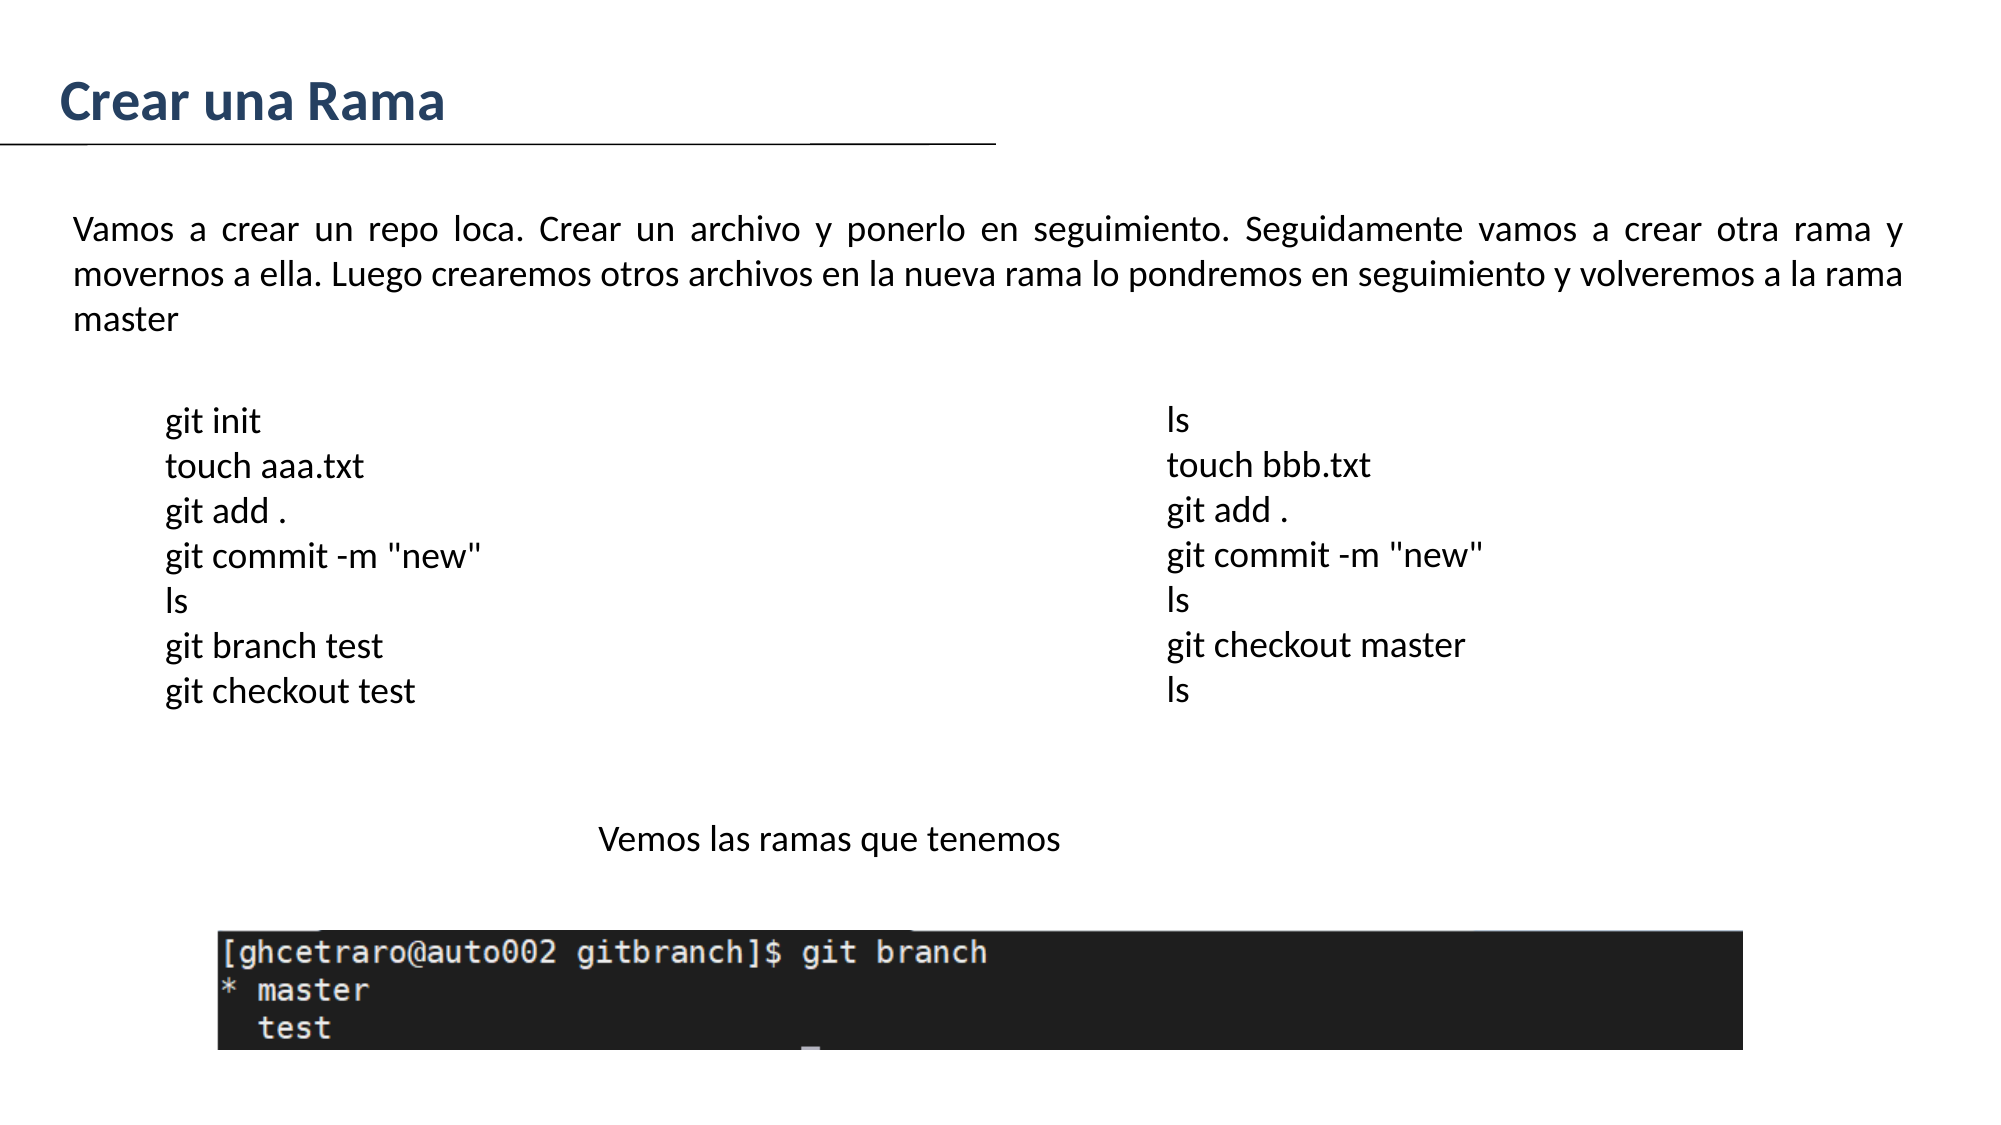

Crear una Rama
Vamos a crear un repo loca. Crear un archivo y ponerlo en seguimiento. Seguidamente vamos a crear otra rama y movernos a ella. Luego crearemos otros archivos en la nueva rama lo pondremos en seguimiento y volveremos a la rama master
ls
touch bbb.txt
git add .
git commit -m "new"
ls
git checkout master
ls
git init
touch aaa.txt
git add .
git commit -m "new"
ls
git branch test
git checkout test
Vemos las ramas que tenemos